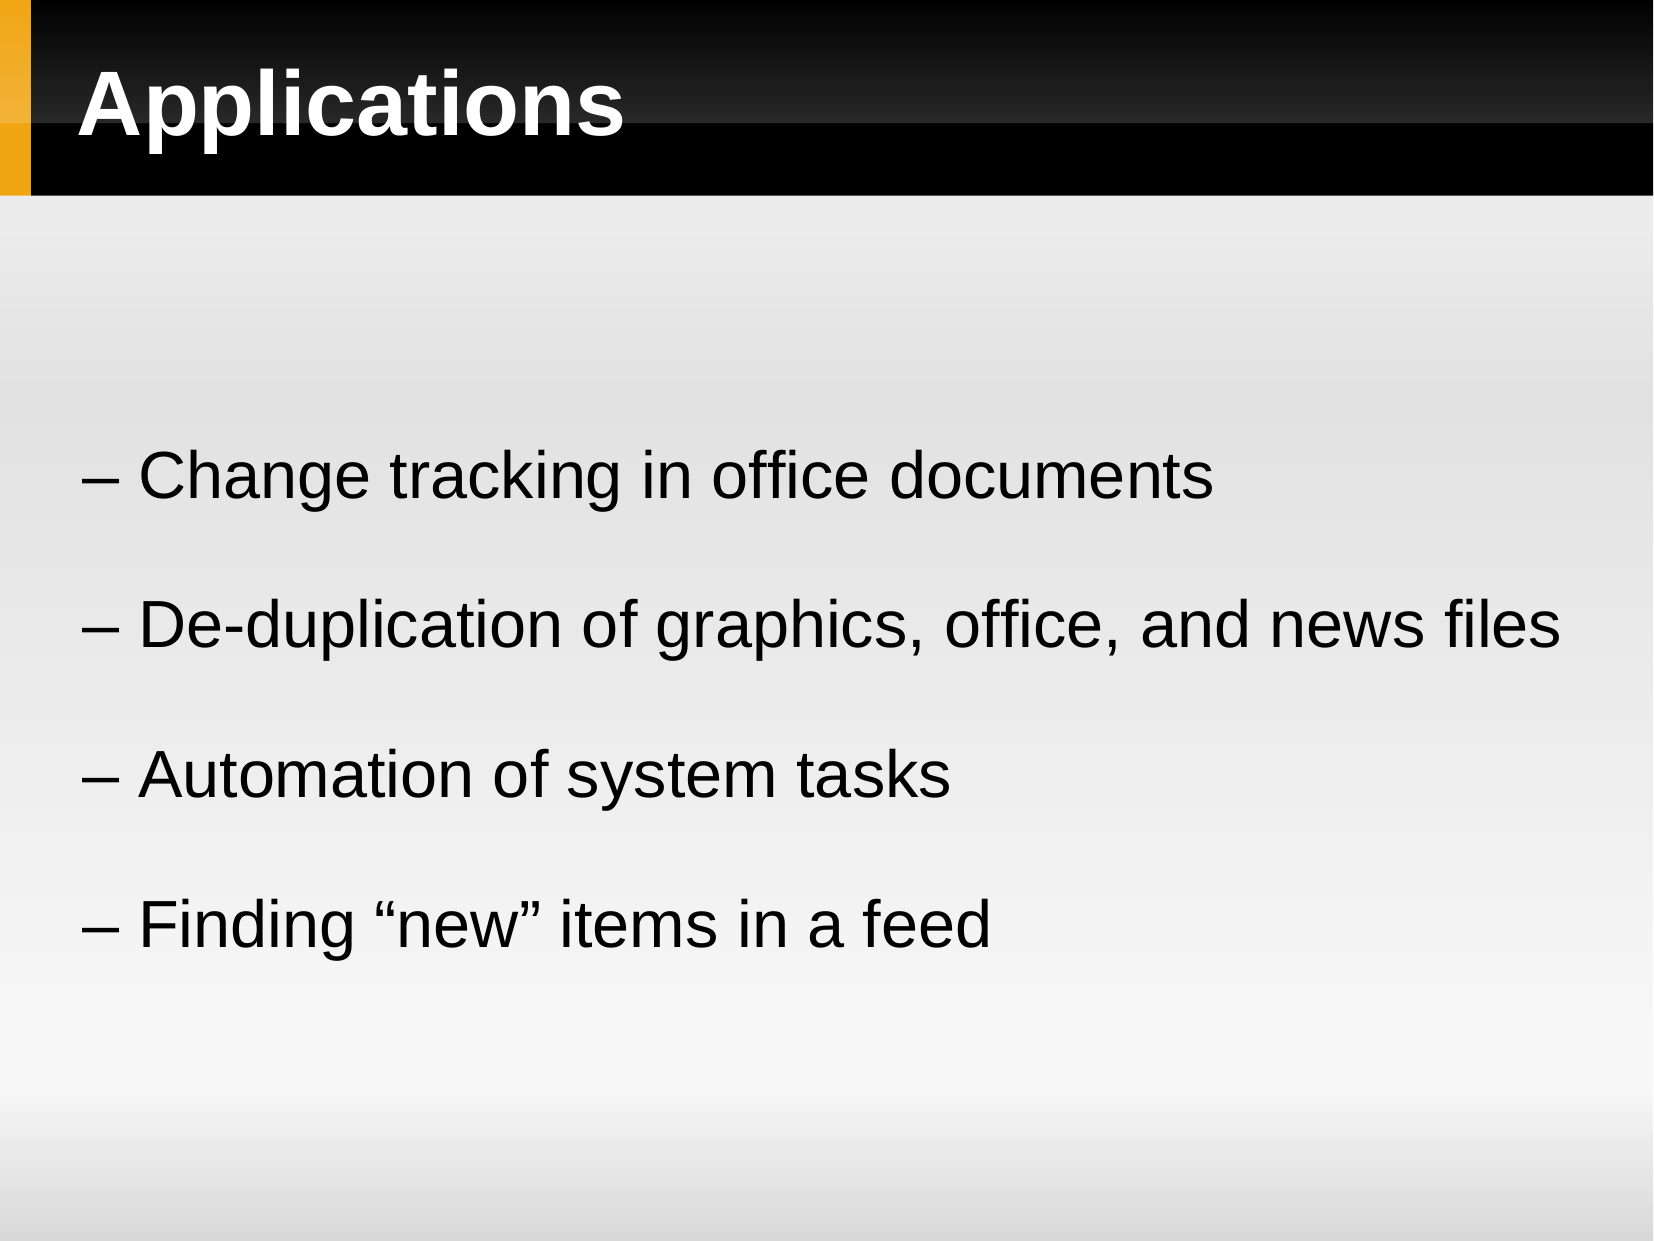

# Applications
– Change tracking in office documents
– De-duplication of graphics, office, and news files
– Automation of system tasks
– Finding “new” items in a feed